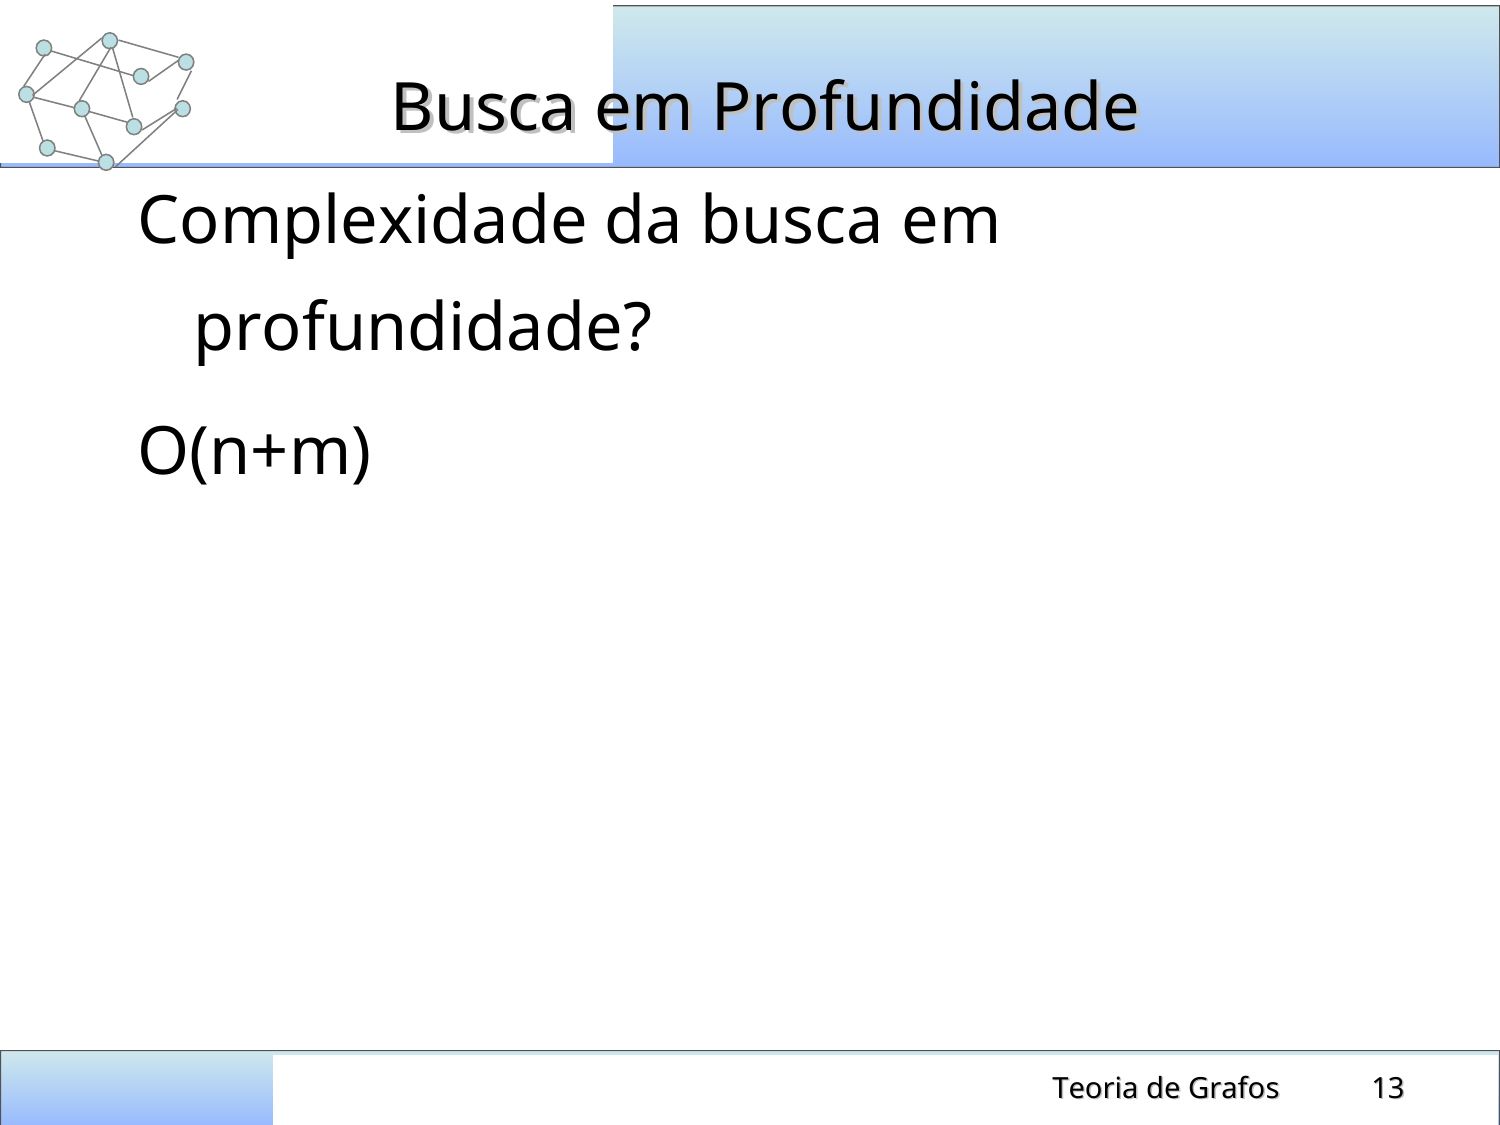

# Busca em Profundidade
Complexidade da busca em profundidade?
O(n+m)
13